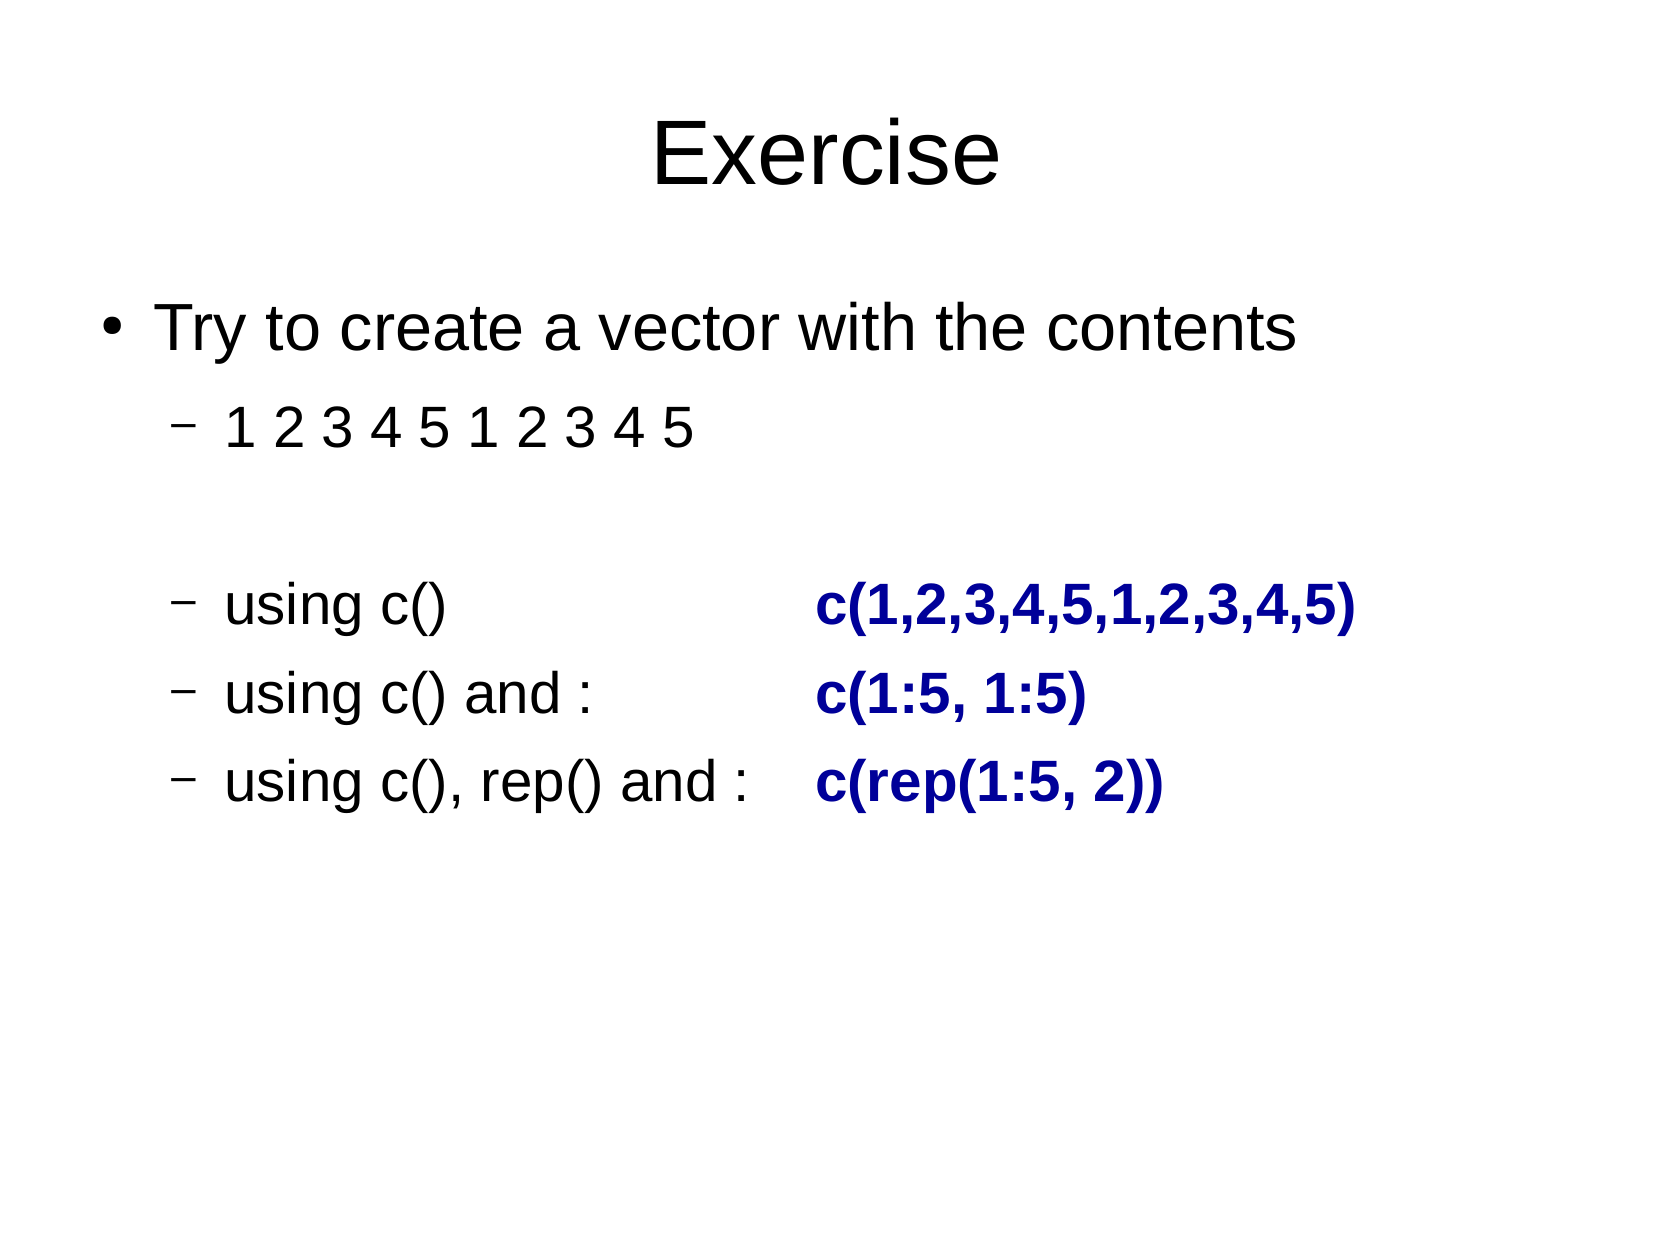

# Exercise
Try to create a vector with the contents
1 2 3 4 5 1 2 3 4 5
using c()					c(1,2,3,4,5,1,2,3,4,5)
using c() and :			c(1:5, 1:5)
using c(), rep() and :	c(rep(1:5, 2))